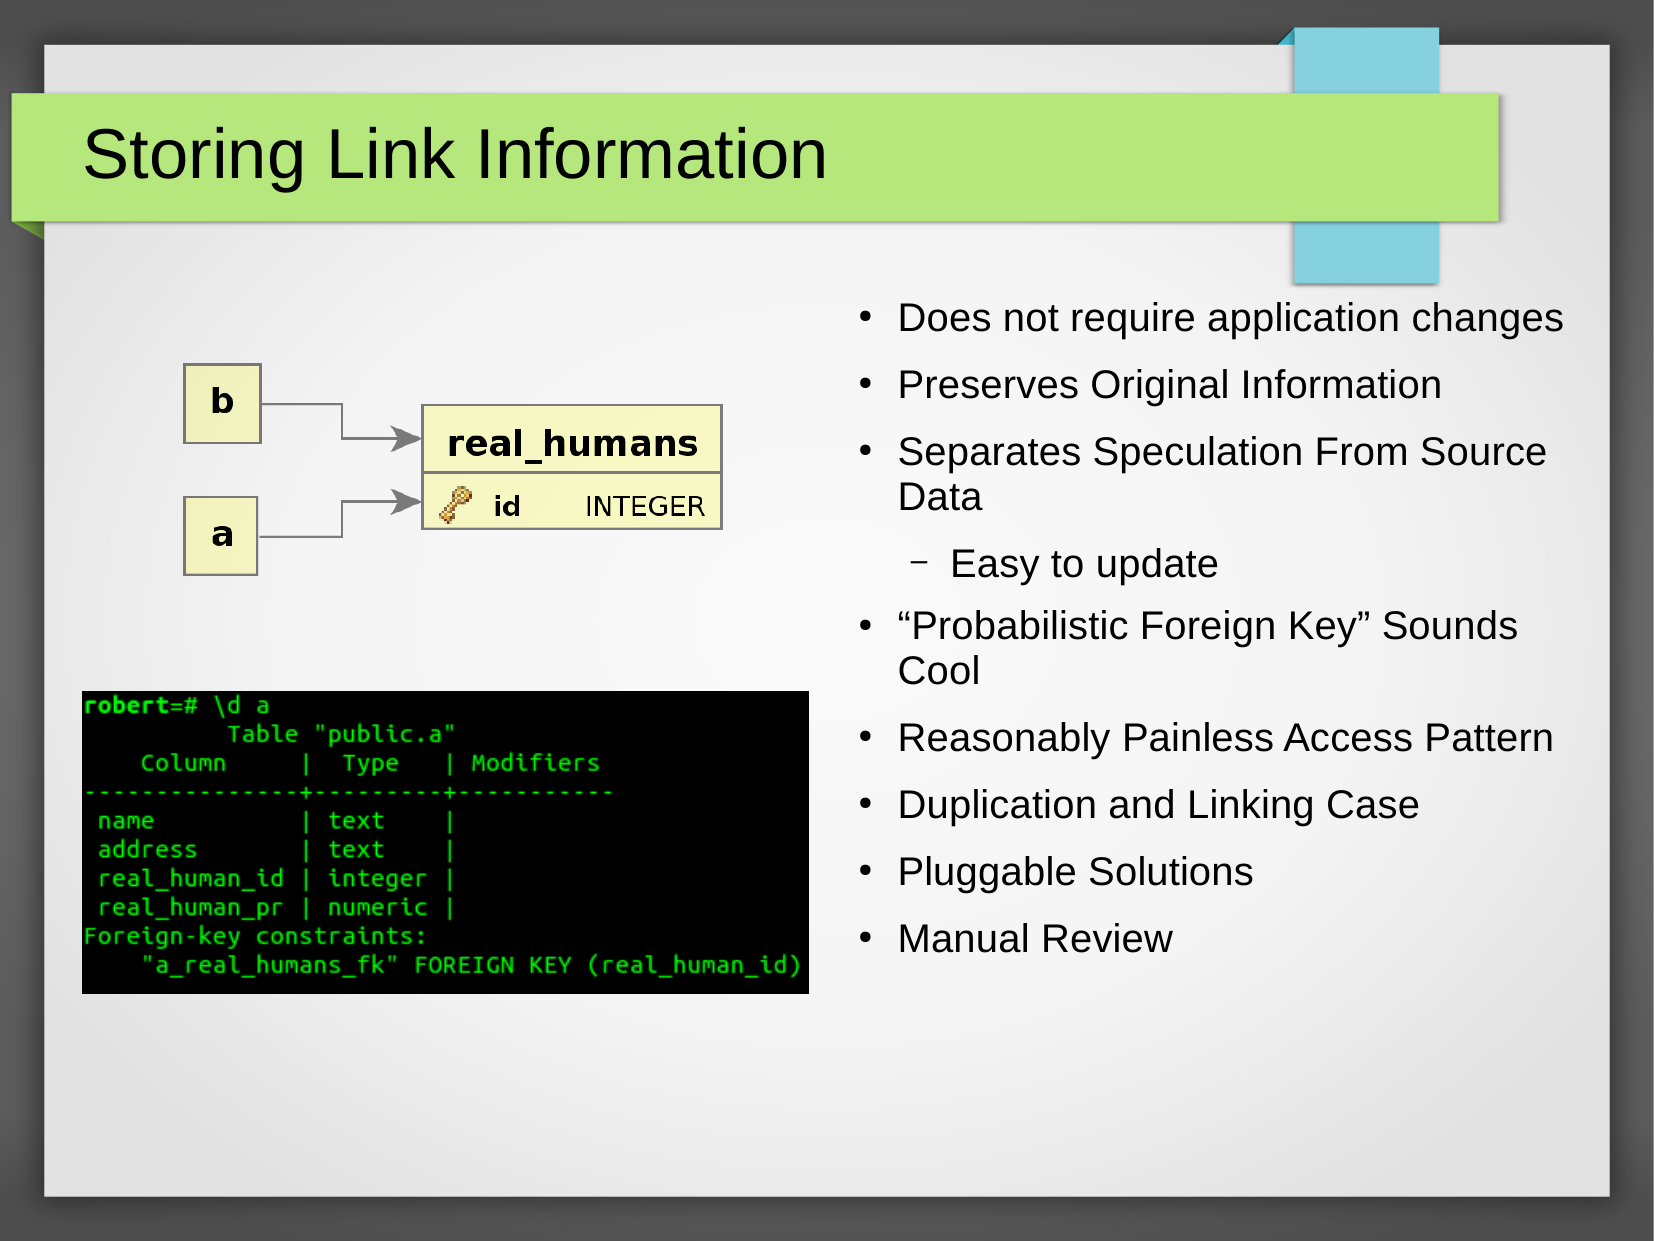

# Storing Link Information
Does not require application changes
Preserves Original Information
Separates Speculation From Source Data
Easy to update
“Probabilistic Foreign Key” Sounds Cool
Reasonably Painless Access Pattern
Duplication and Linking Case
Pluggable Solutions
Manual Review